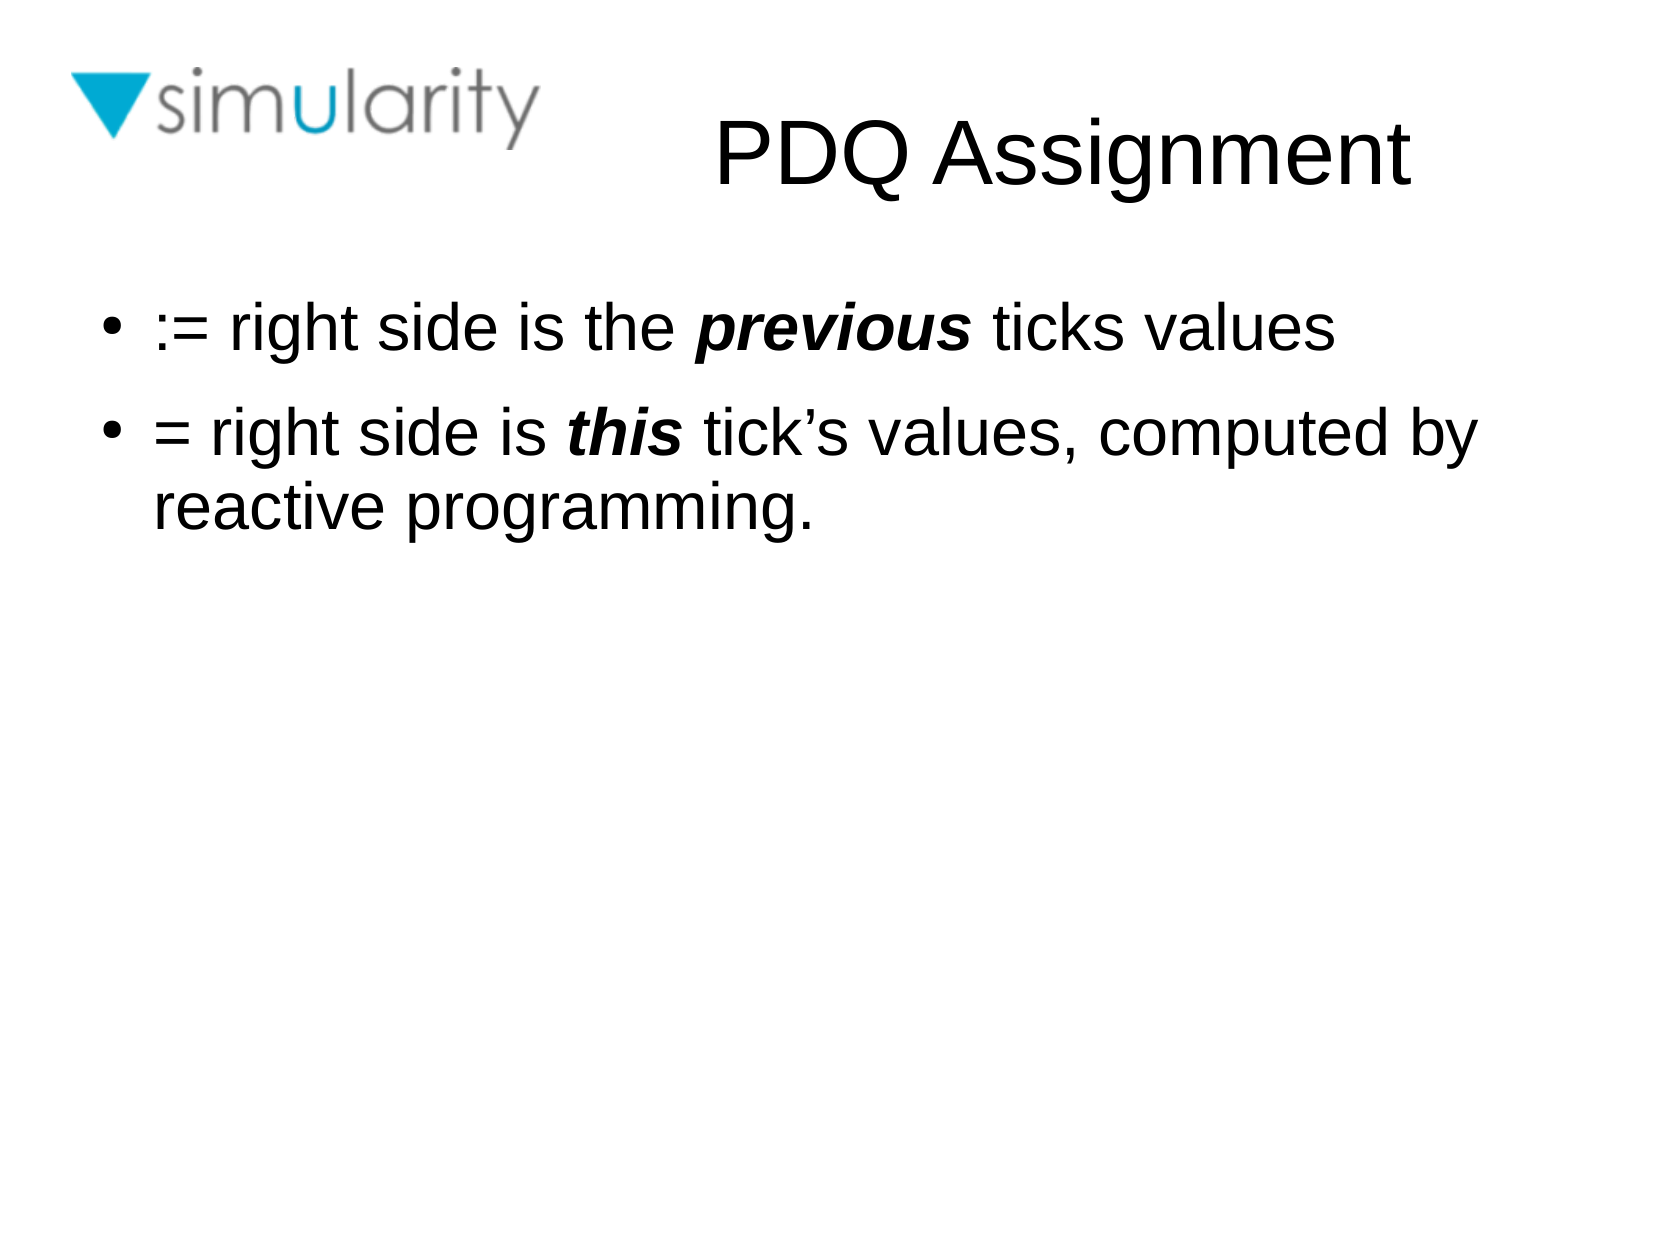

# PDQ Assignment
:= right side is the previous ticks values
= right side is this tick’s values, computed by reactive programming.